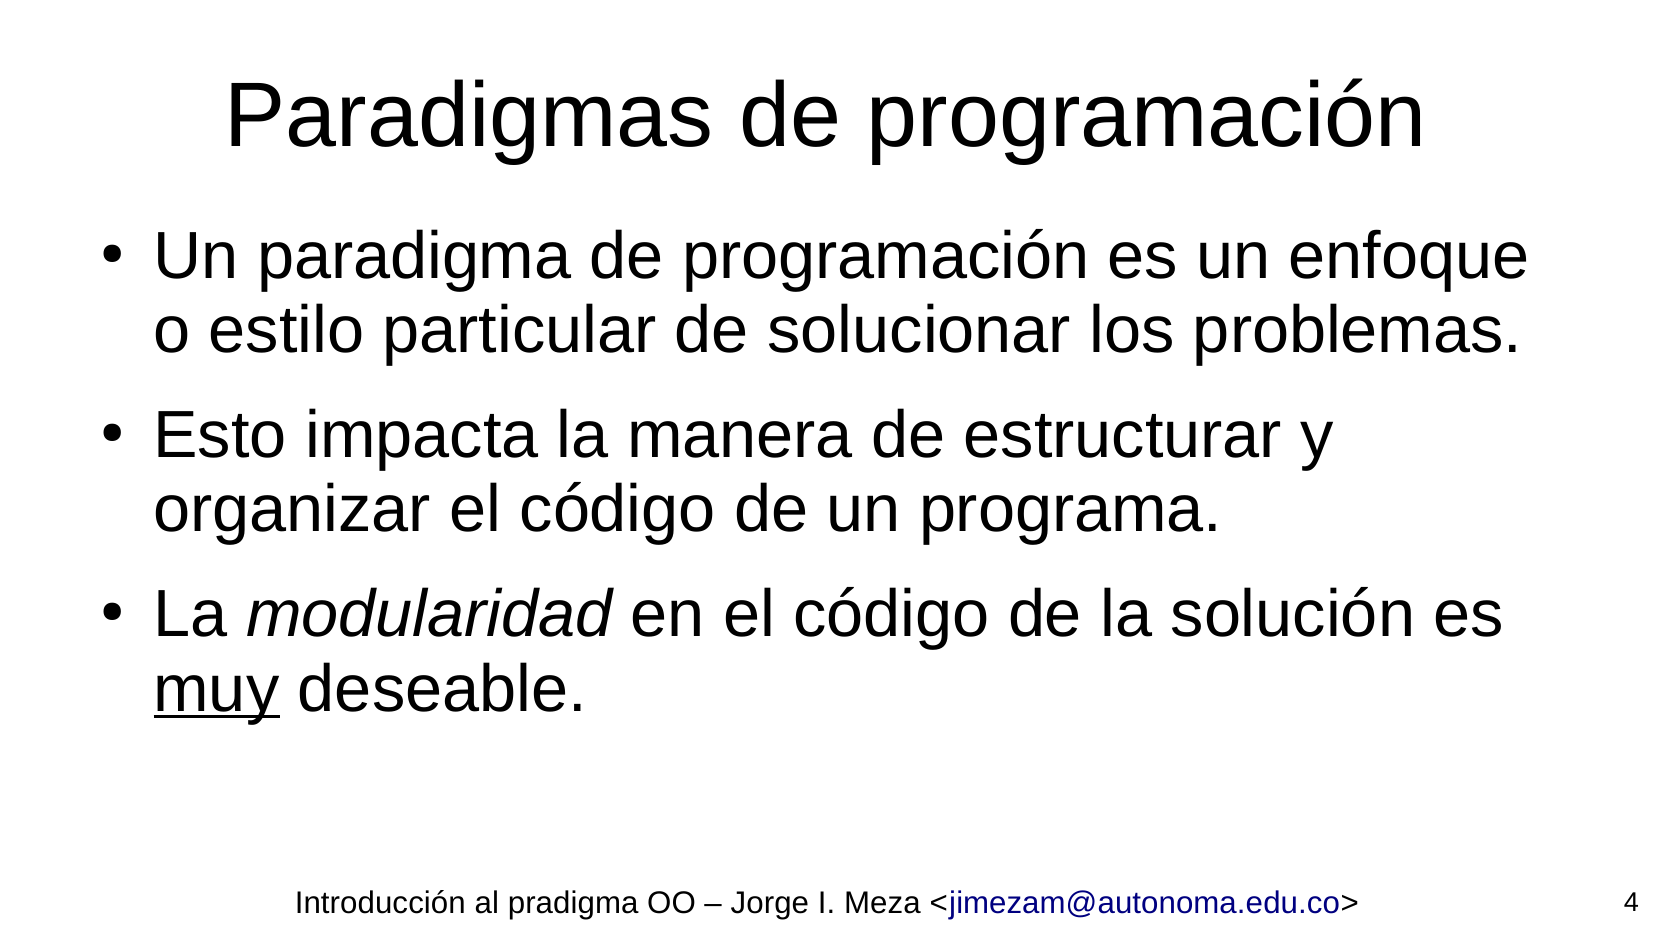

# Paradigmas de programación
Un paradigma de programación es un enfoque o estilo particular de solucionar los problemas.
Esto impacta la manera de estructurar y organizar el código de un programa.
La modularidad en el código de la solución es muy deseable.